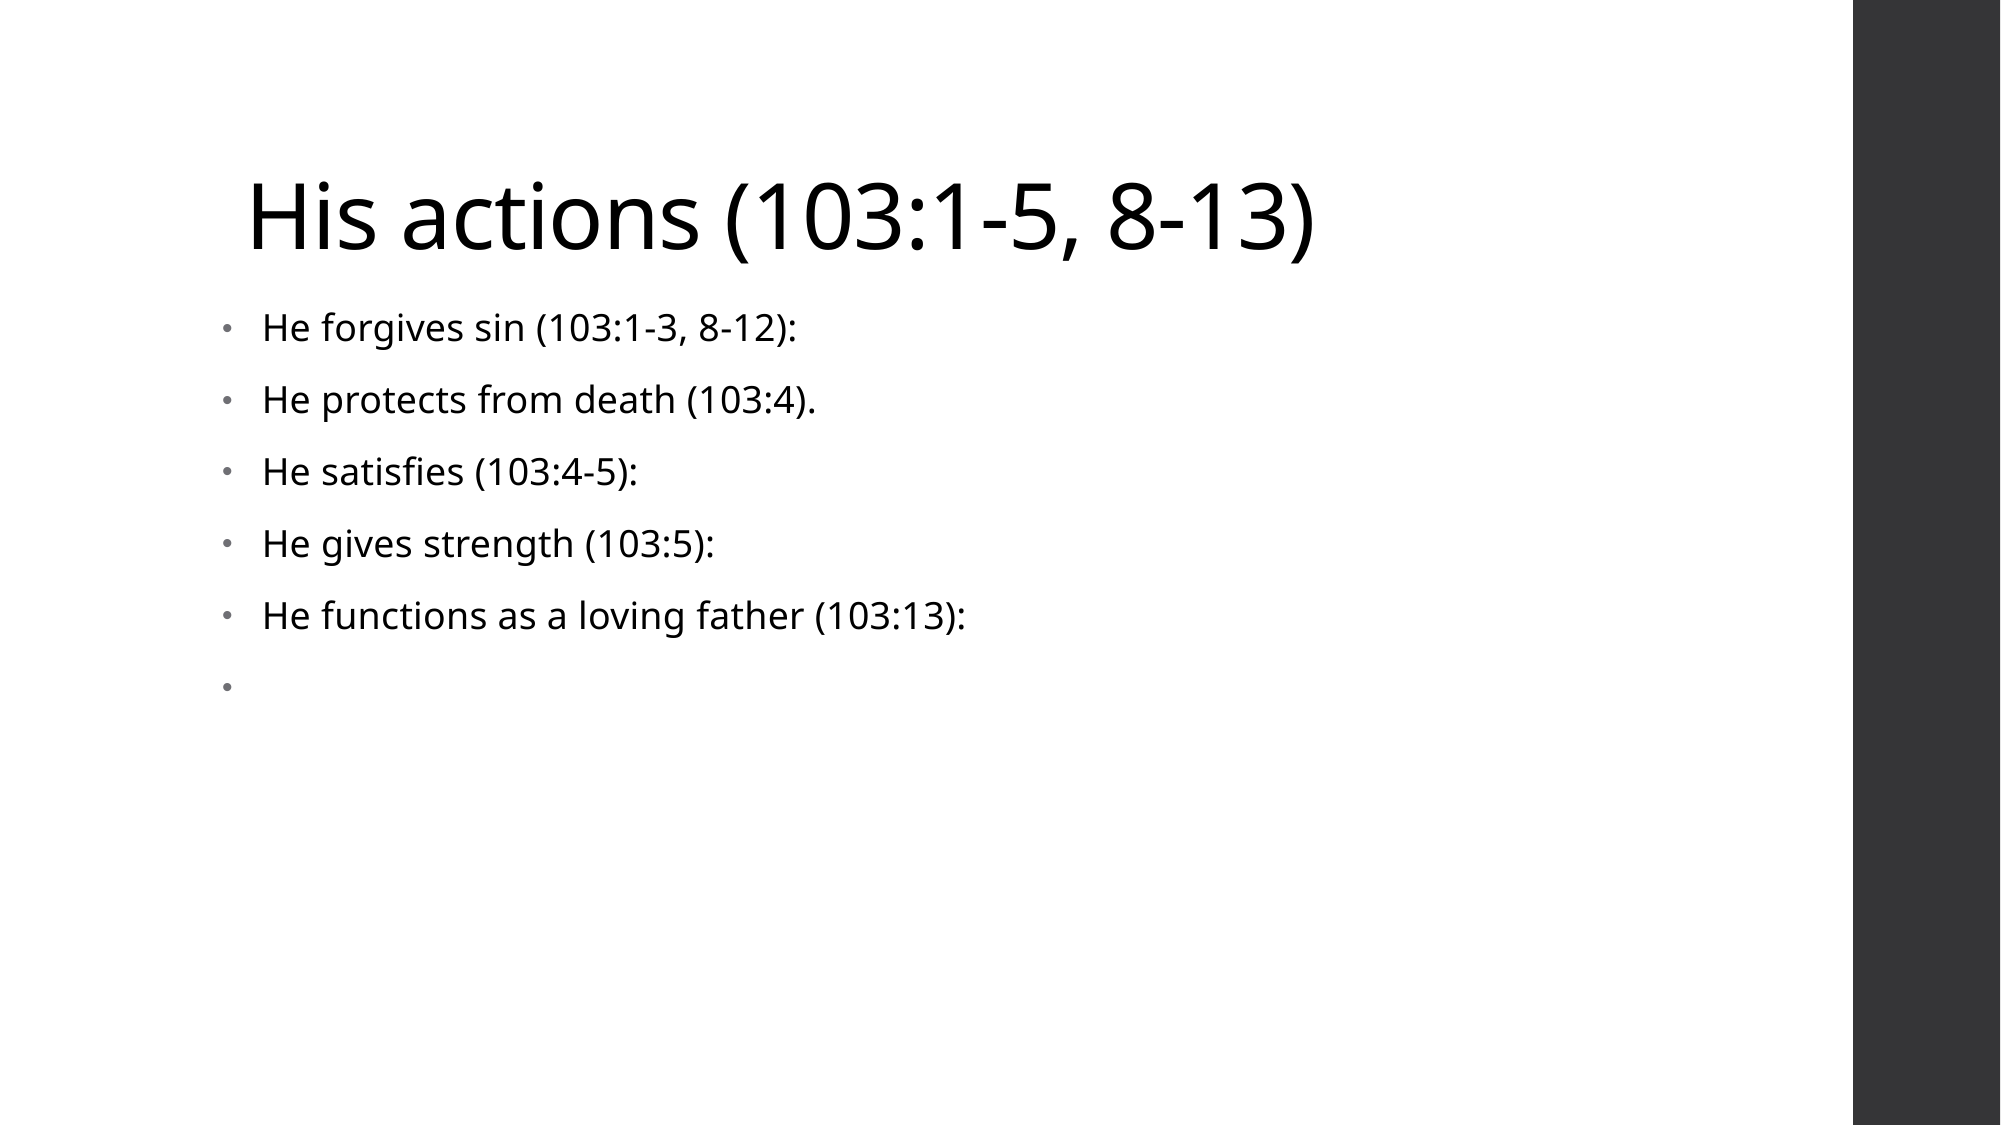

# His actions (103:1-5, 8-13)
 He forgives sin (103:1-3, 8-12):
 He protects from death (103:4).
 He satisfies (103:4-5):
 He gives strength (103:5):
 He functions as a loving father (103:13):